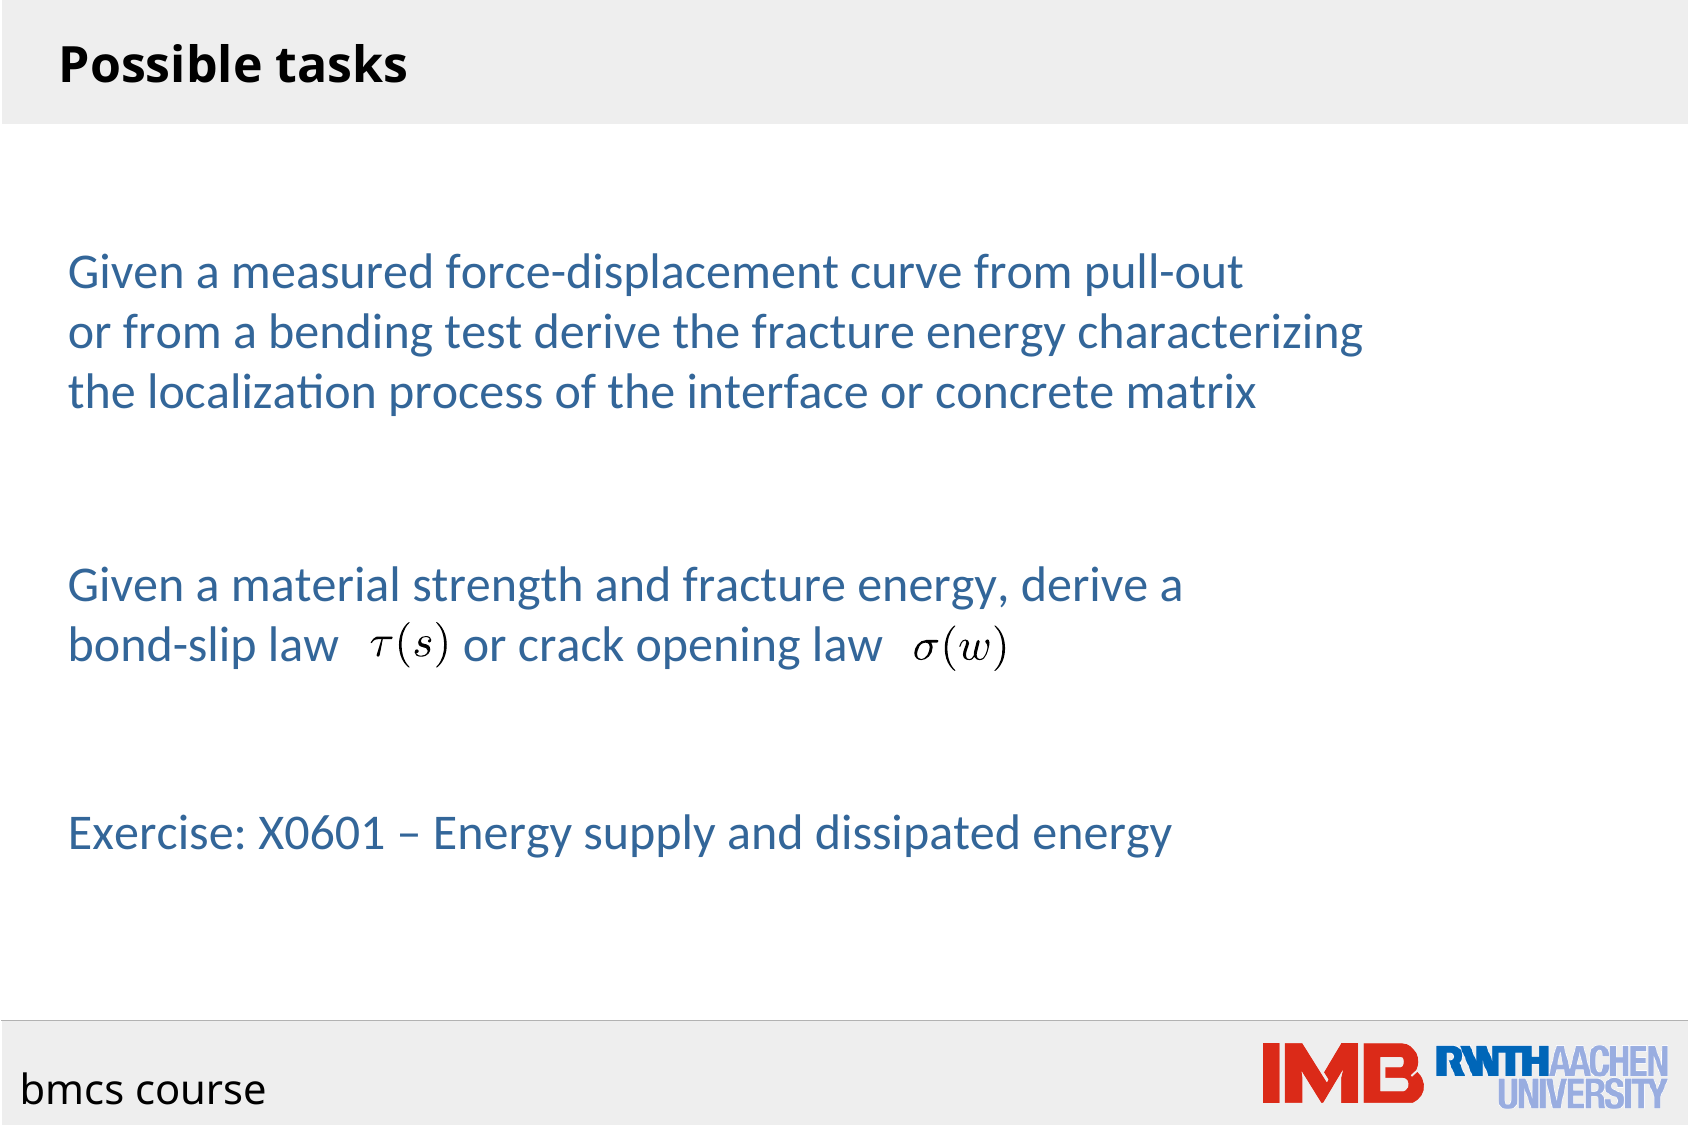

# Possible tasks
Given a measured force-displacement curve from pull-out
or from a bending test derive the fracture energy characterizing
the localization process of the interface or concrete matrix
Given a material strength and fracture energy, derive a
bond-slip law or crack opening law
Exercise: X0601 – Energy supply and dissipated energy